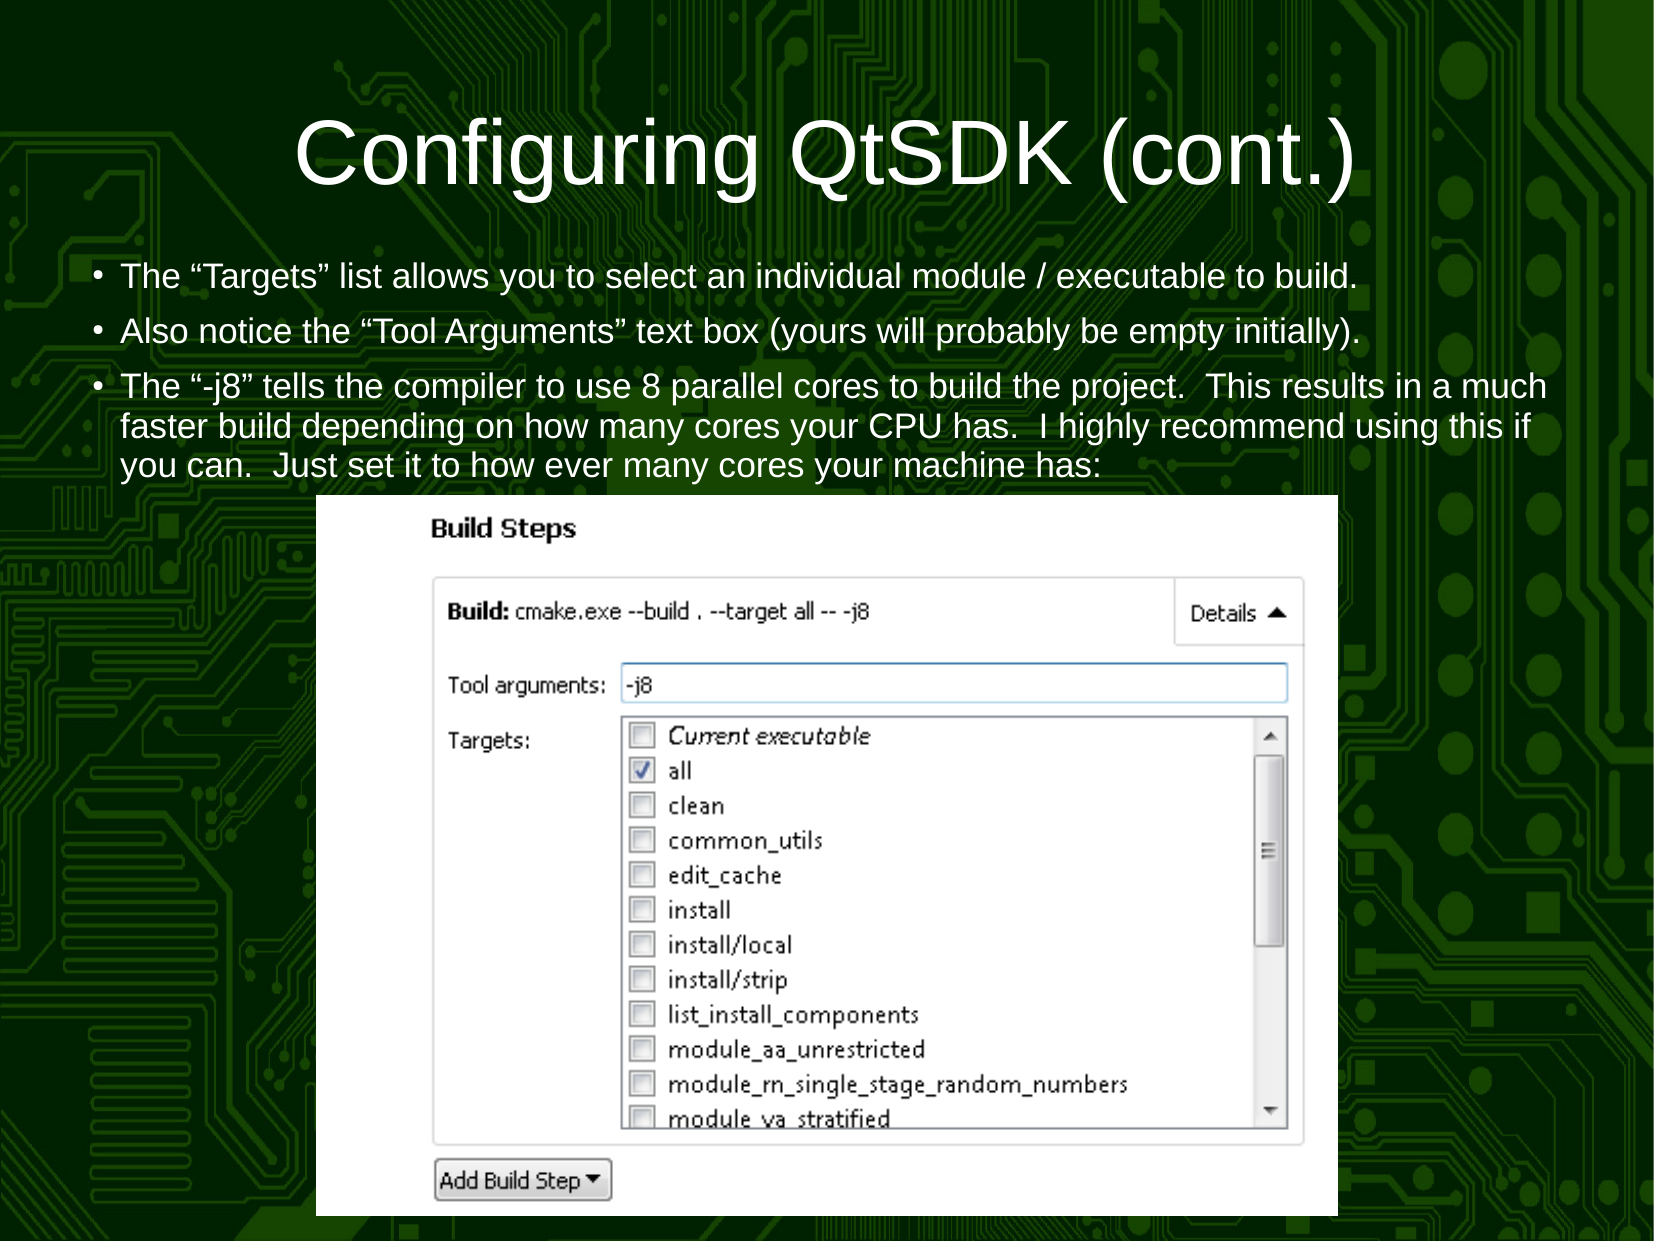

# Configuring QtSDK (cont.)
The “Targets” list allows you to select an individual module / executable to build.
Also notice the “Tool Arguments” text box (yours will probably be empty initially).
The “-j8” tells the compiler to use 8 parallel cores to build the project. This results in a much faster build depending on how many cores your CPU has. I highly recommend using this if you can. Just set it to how ever many cores your machine has: